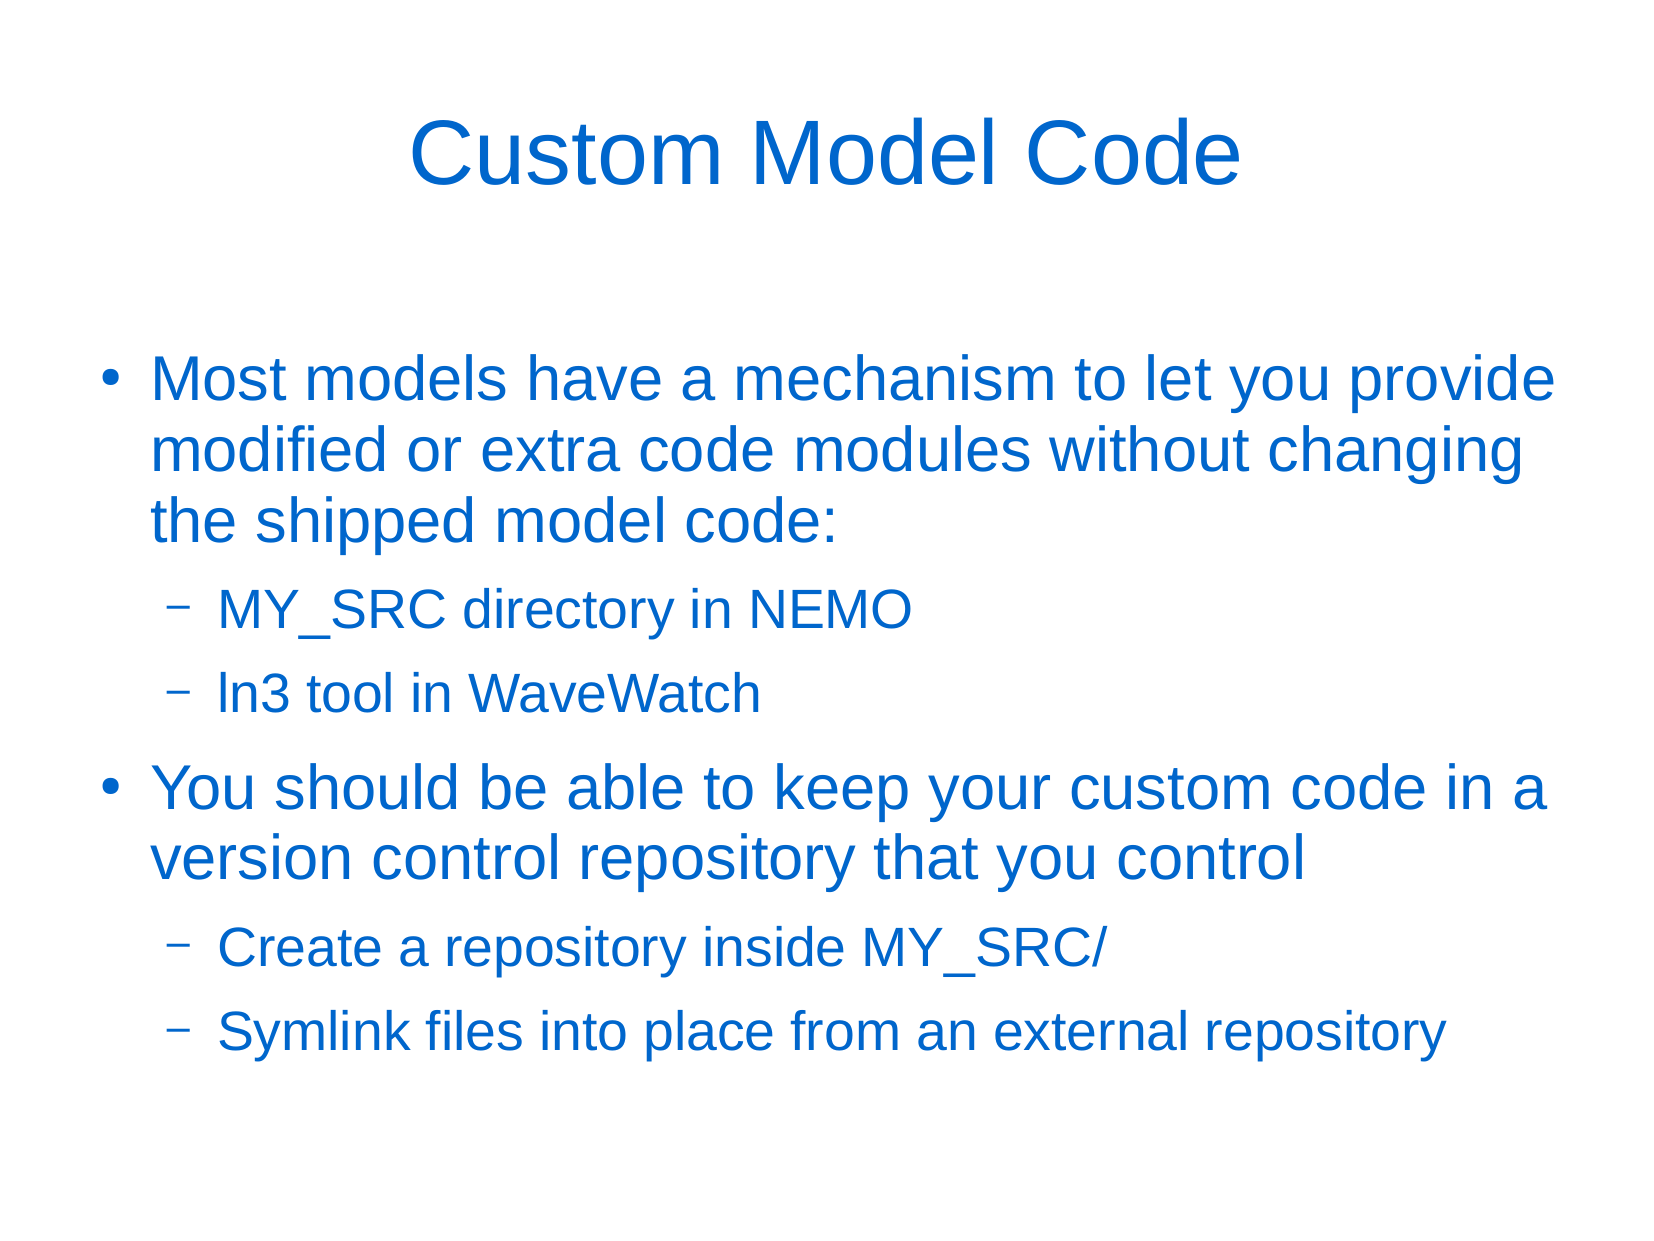

# Custom Model Code
Most models have a mechanism to let you provide modified or extra code modules without changing the shipped model code:
MY_SRC directory in NEMO
ln3 tool in WaveWatch
You should be able to keep your custom code in a version control repository that you control
Create a repository inside MY_SRC/
Symlink files into place from an external repository